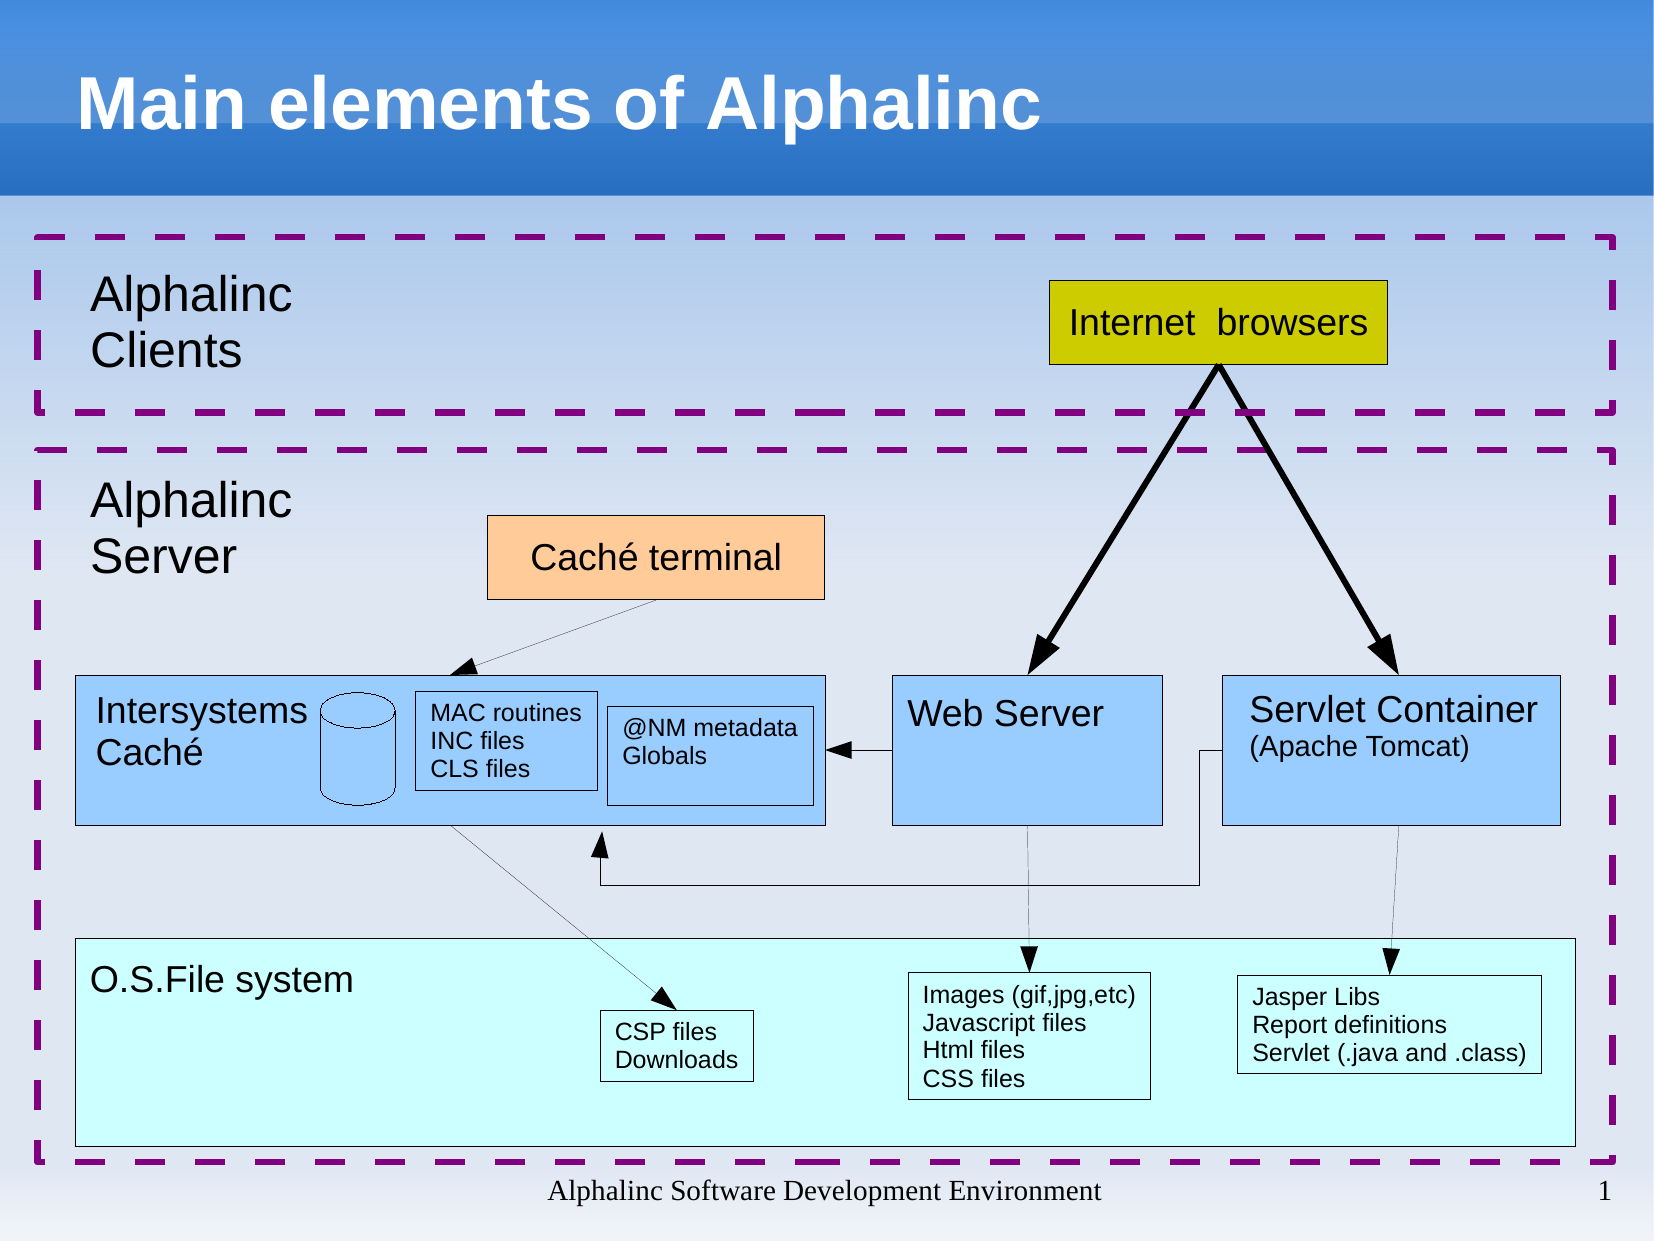

# Main elements of Alphalinc
Alphalinc
Clients
Internet browsers
Alphalinc
Server
Caché terminal
Intersystems
Caché
Web Server
Servlet Container
(Apache Tomcat)
MAC routines
INC files
CLS files
@NM metadata
Globals
O.S.File system
Images (gif,jpg,etc)
Javascript files
Html files
CSS files
Jasper Libs
Report definitions
Servlet (.java and .class)
CSP files
Downloads
Alphalinc Software Development Environment
1